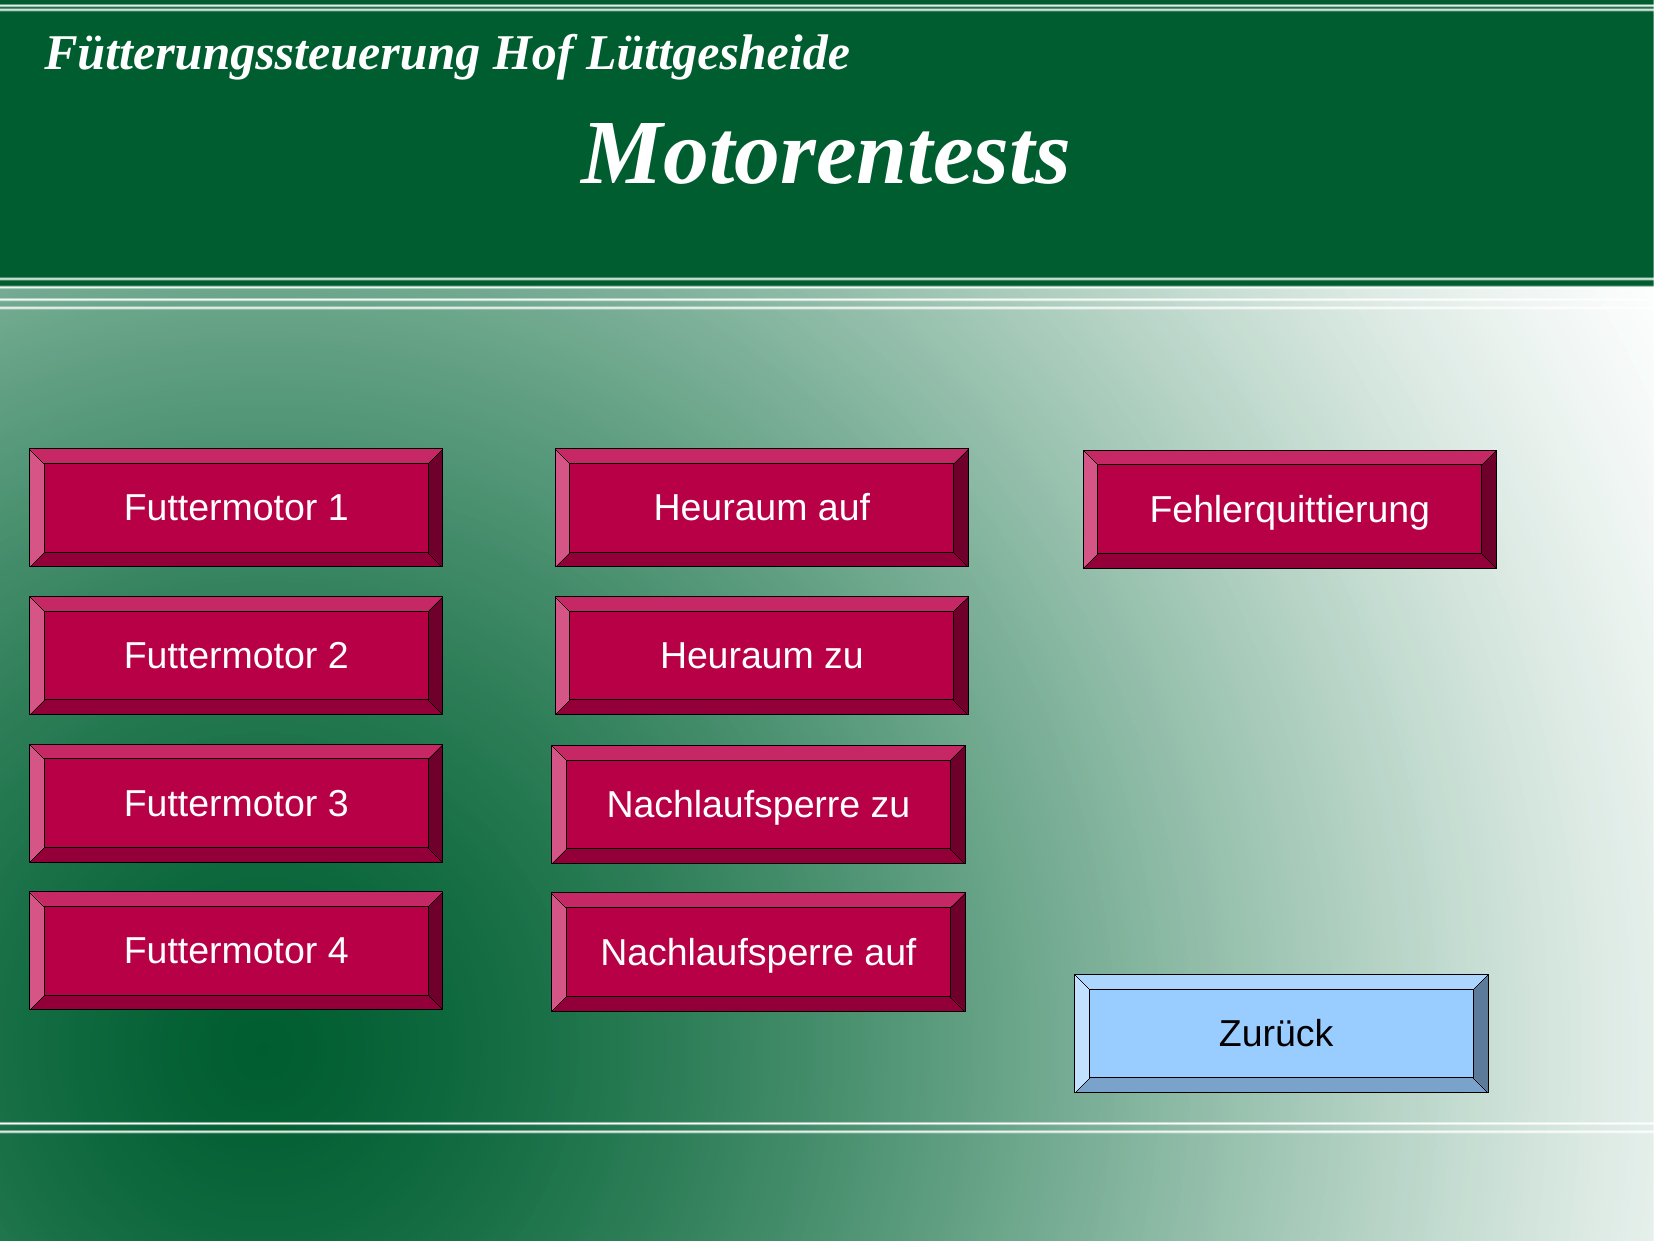

Fütterungssteuerung Hof Lüttgesheide
# Motorentests
Futtermotor 1
Heuraum auf
Fehlerquittierung
Futtermotor 2
Heuraum zu
Futtermotor 3
Nachlaufsperre zu
Futtermotor 4
Nachlaufsperre auf
Zurück